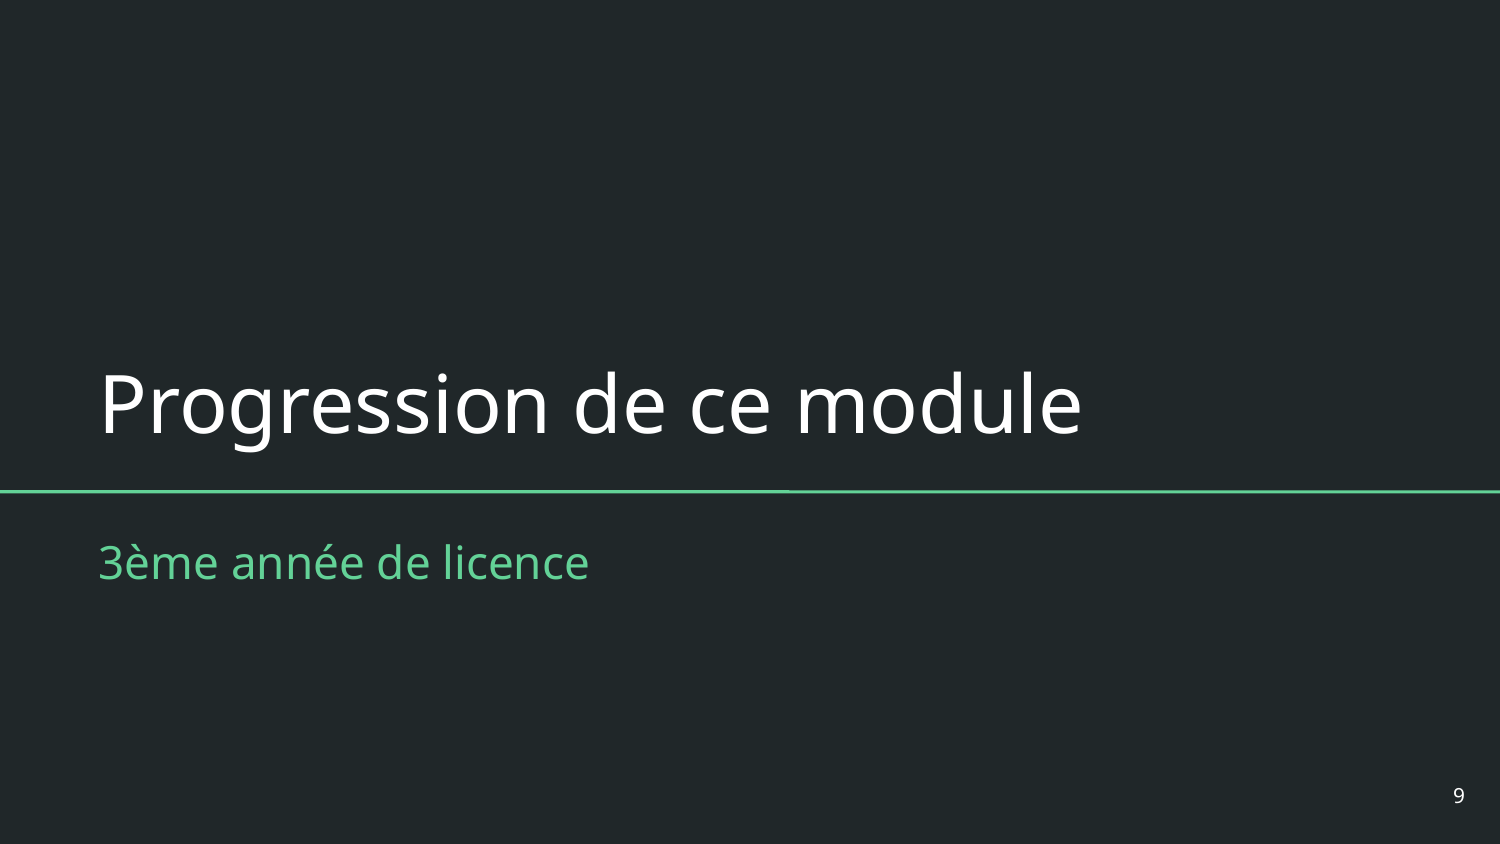

# Progression de ce module
3ème année de licence